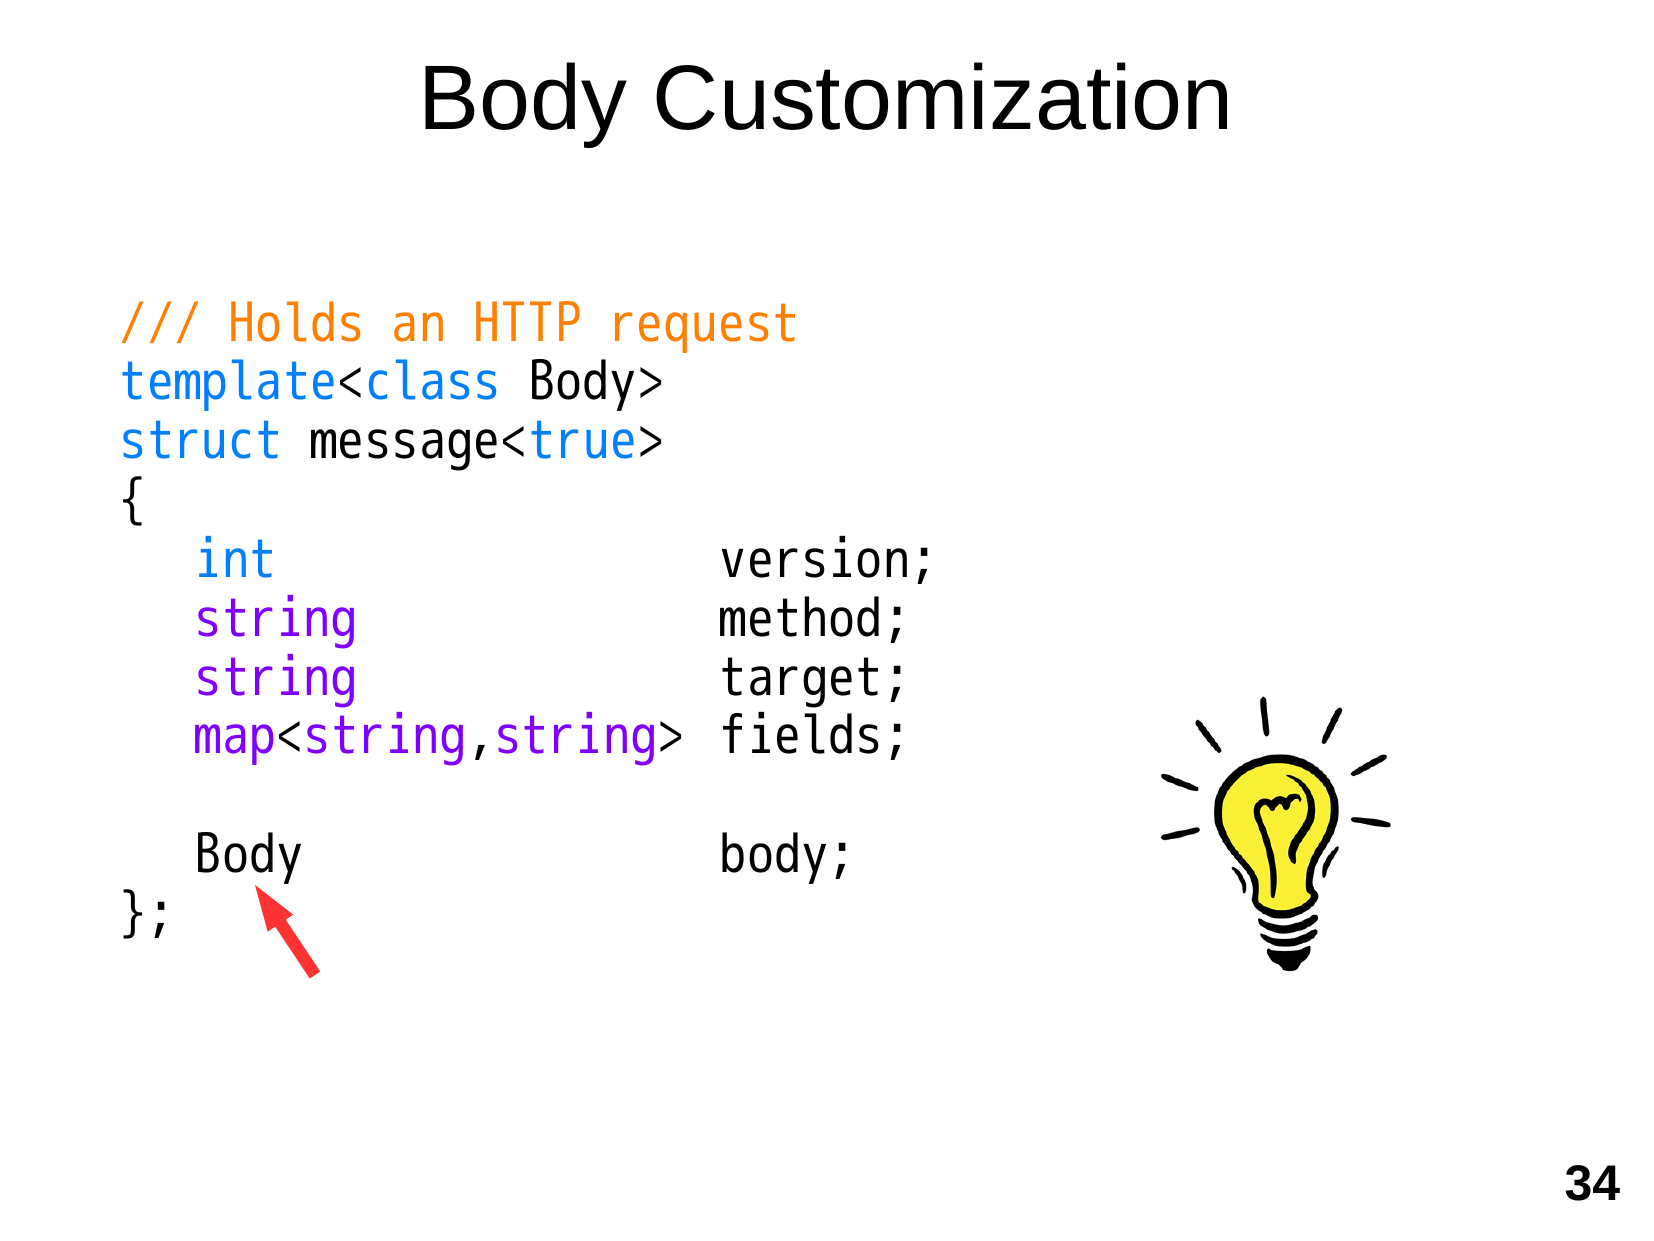

# Body Customization
/// Holds an HTTP request
template<class Body>
struct message<true>
{
	int						version;
	string					method;
	string					target;
	map<string,string>	fields;
	Body						body;
};
34